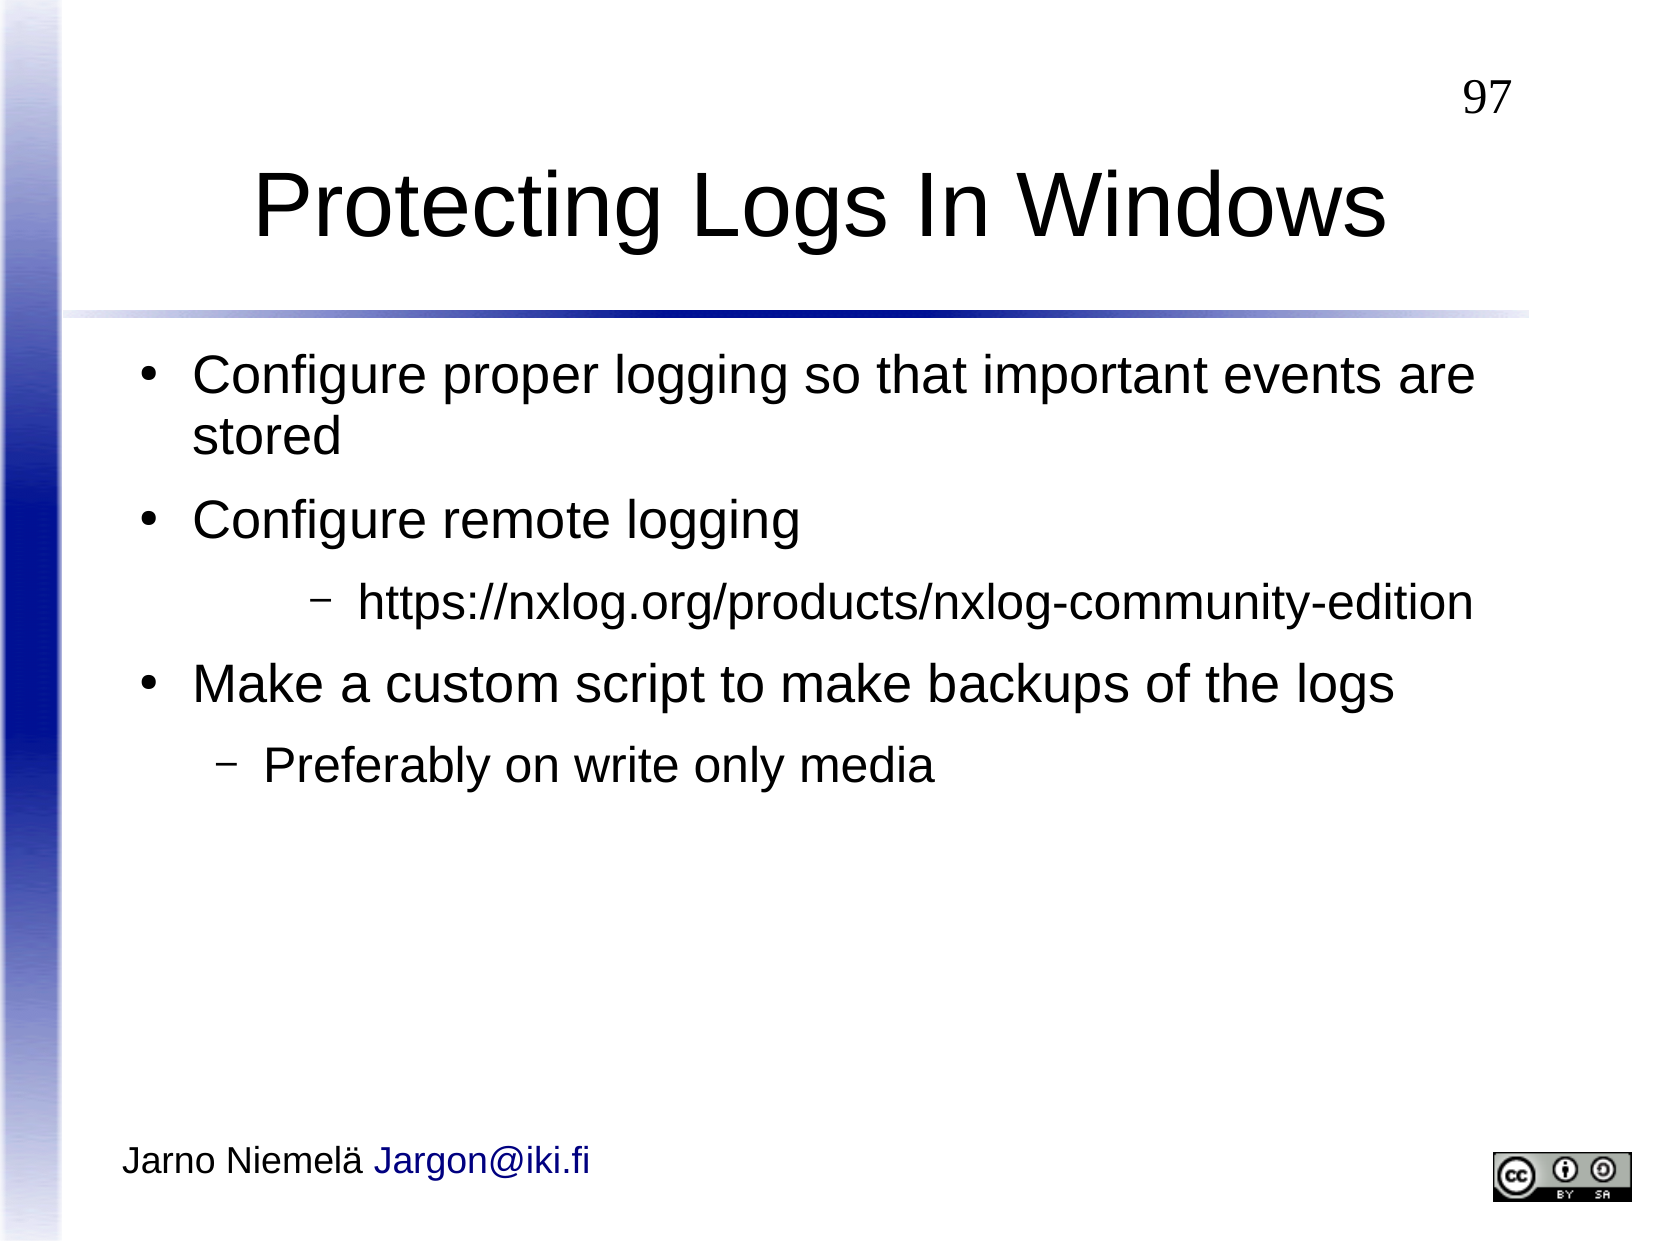

# Protecting Logs In Windows
Configure proper logging so that important events are stored
Configure remote logging
https://nxlog.org/products/nxlog-community-edition
Make a custom script to make backups of the logs
Preferably on write only media